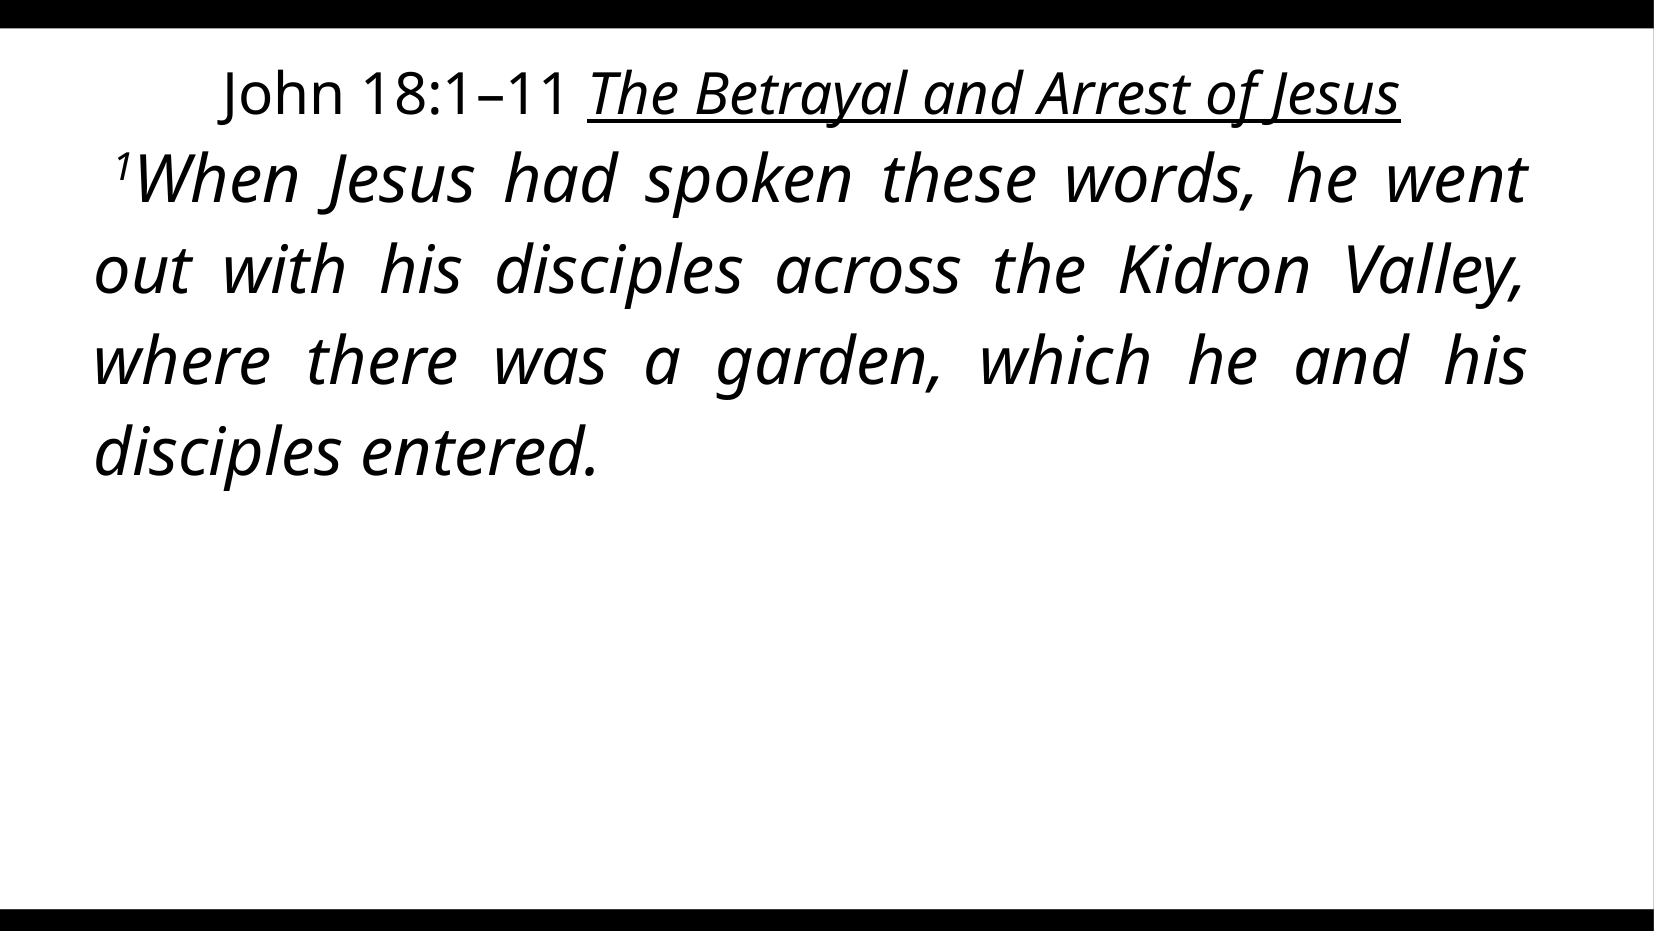

John 18:1–11 The Betrayal and Arrest of Jesus
1When Jesus had spoken these words, he went out with his disciples across the Kidron Valley, where there was a garden, which he and his disciples entered.